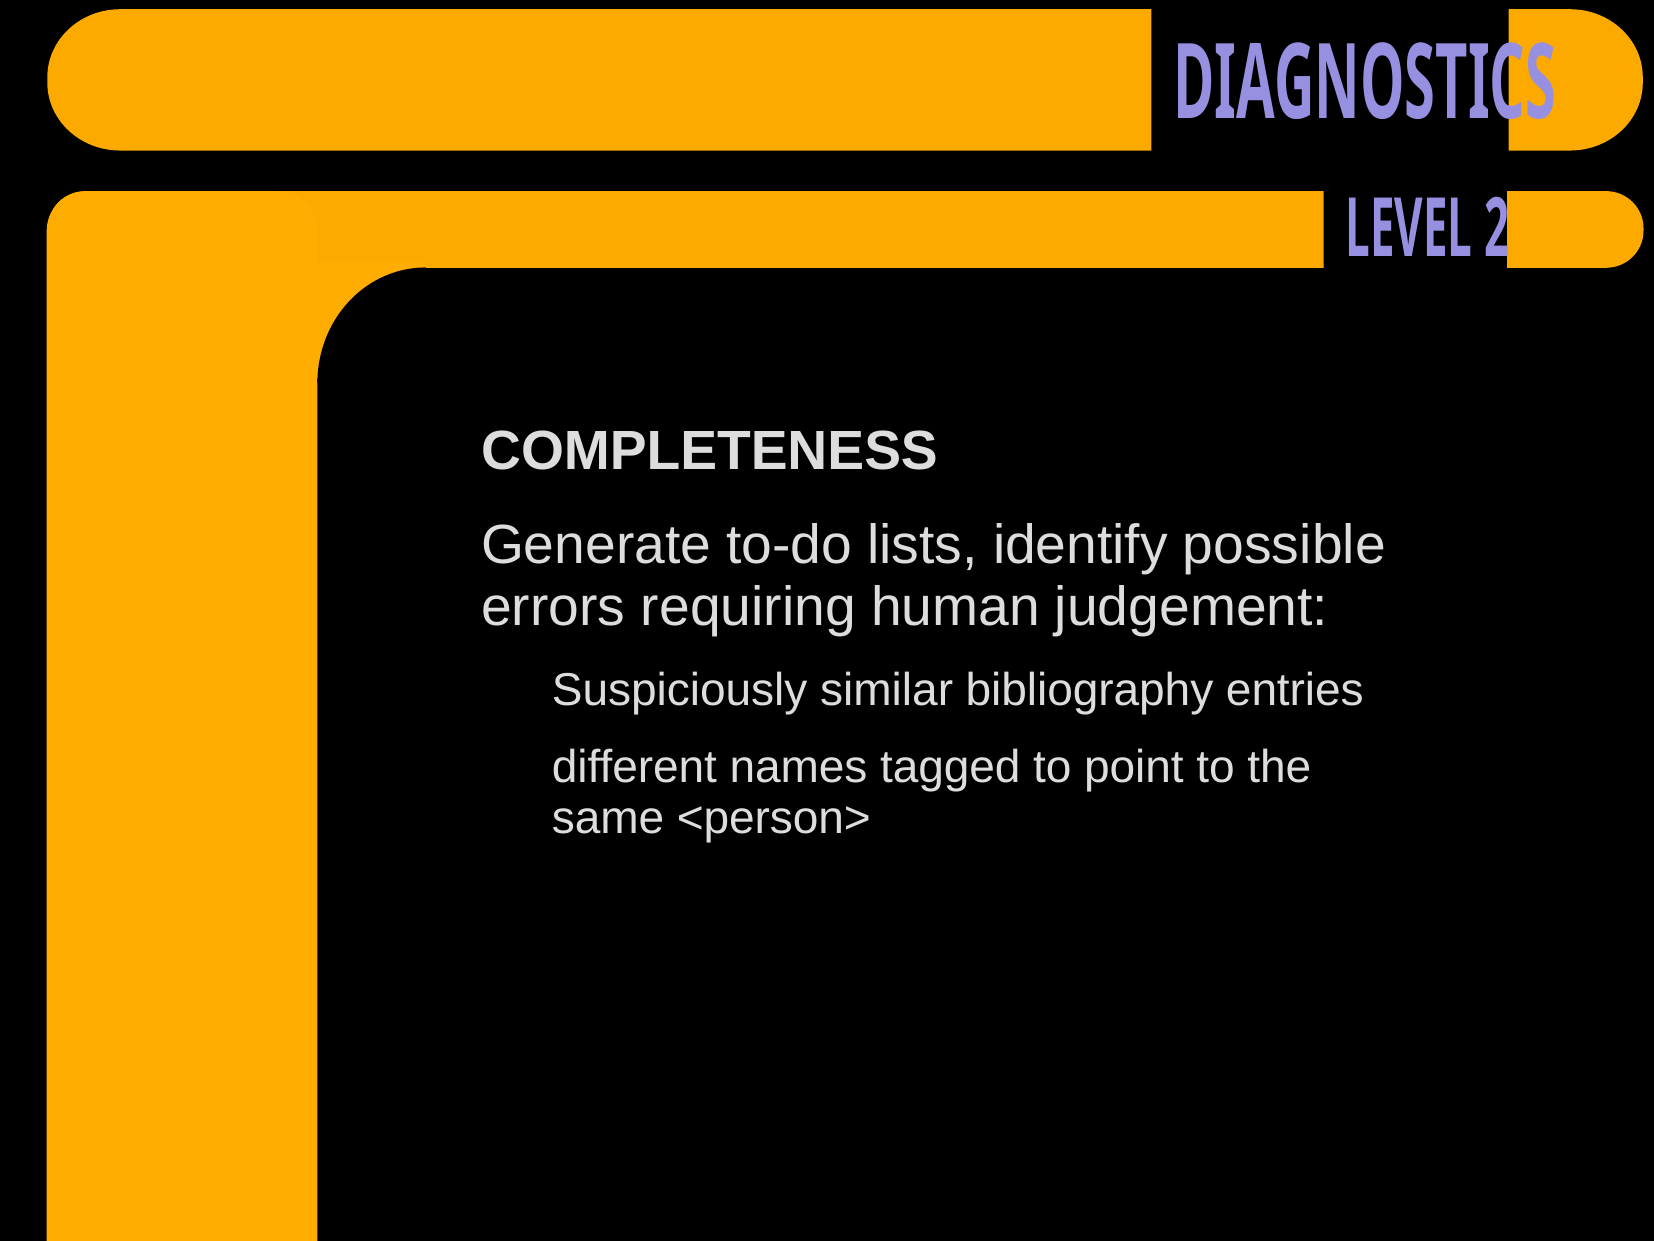

# COMPLETENESS
Generate to-do lists, identify possible errors requiring human judgement:
Suspiciously similar bibliography entries
different names tagged to point to the same <person>